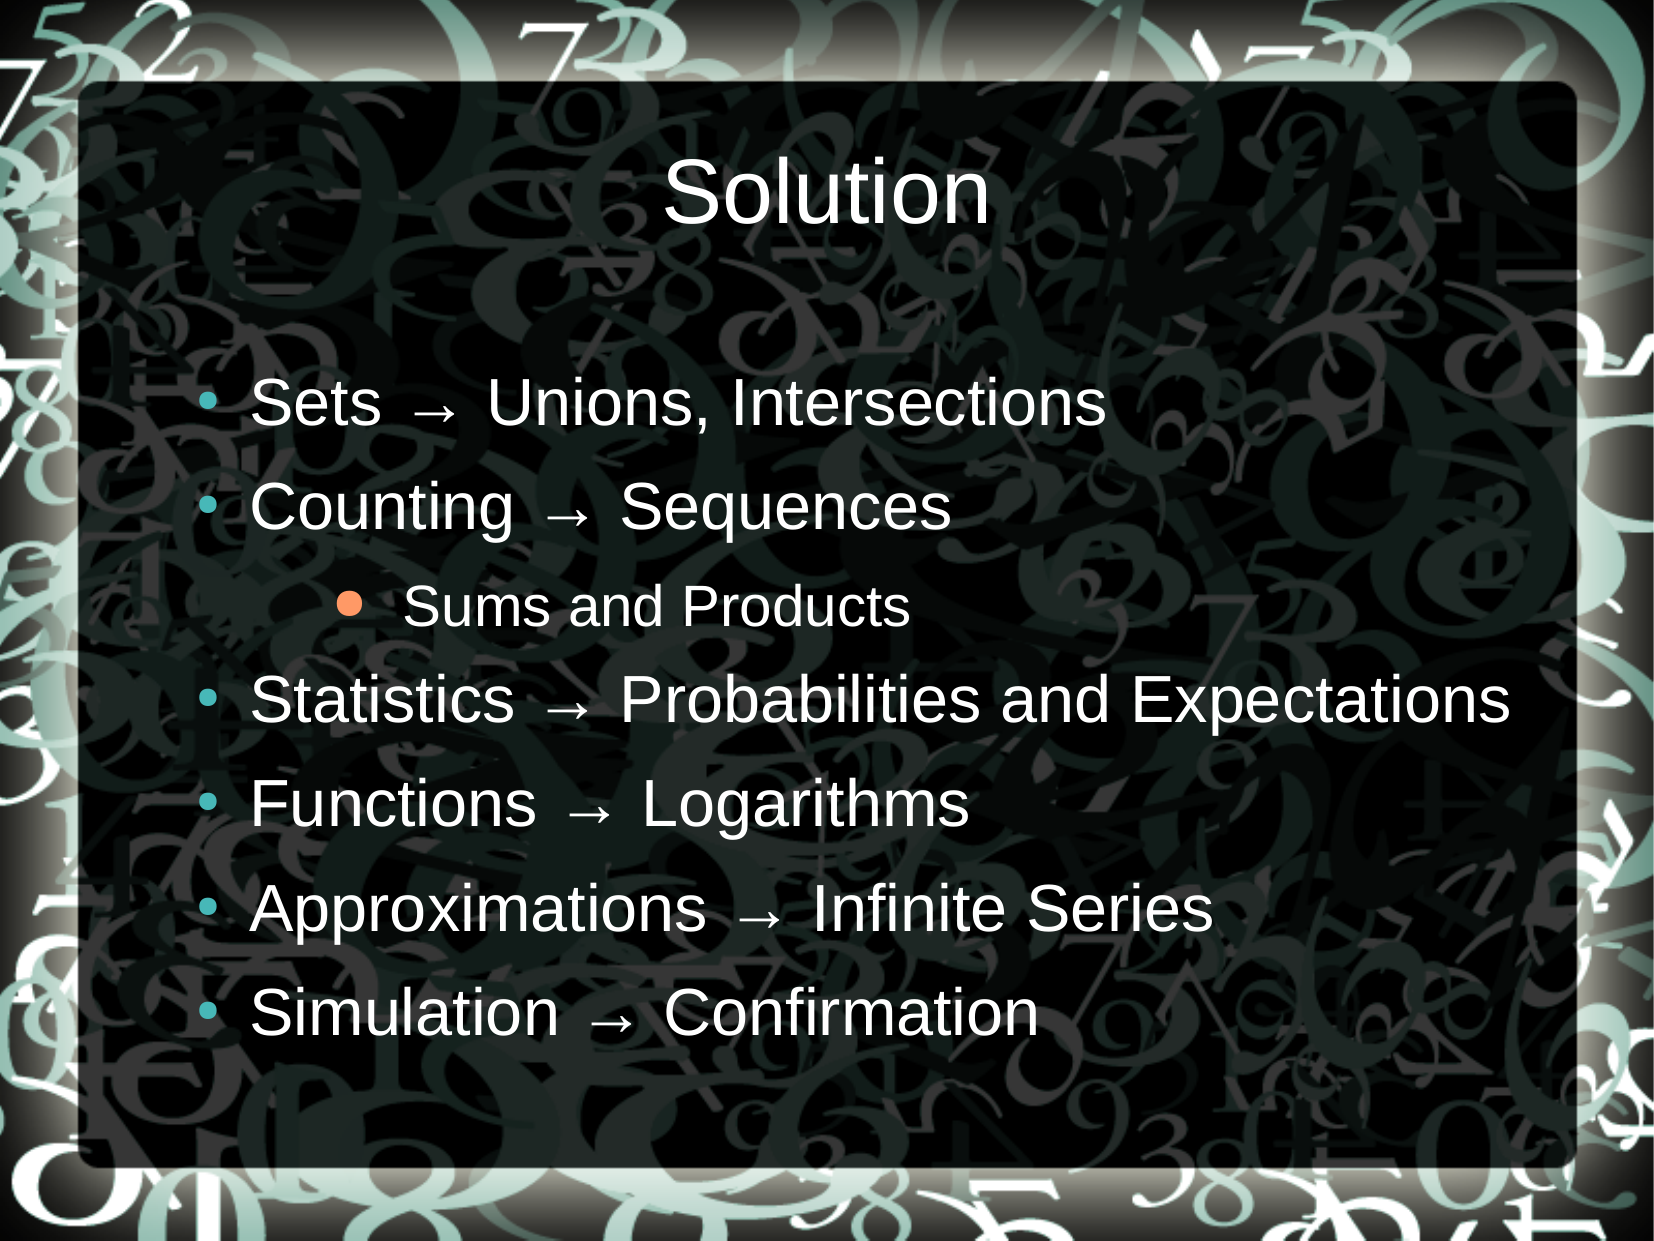

# Solution
Sets → Unions, Intersections
Counting → Sequences
Sums and Products
Statistics → Probabilities and Expectations
Functions → Logarithms
Approximations → Infinite Series
Simulation → Confirmation